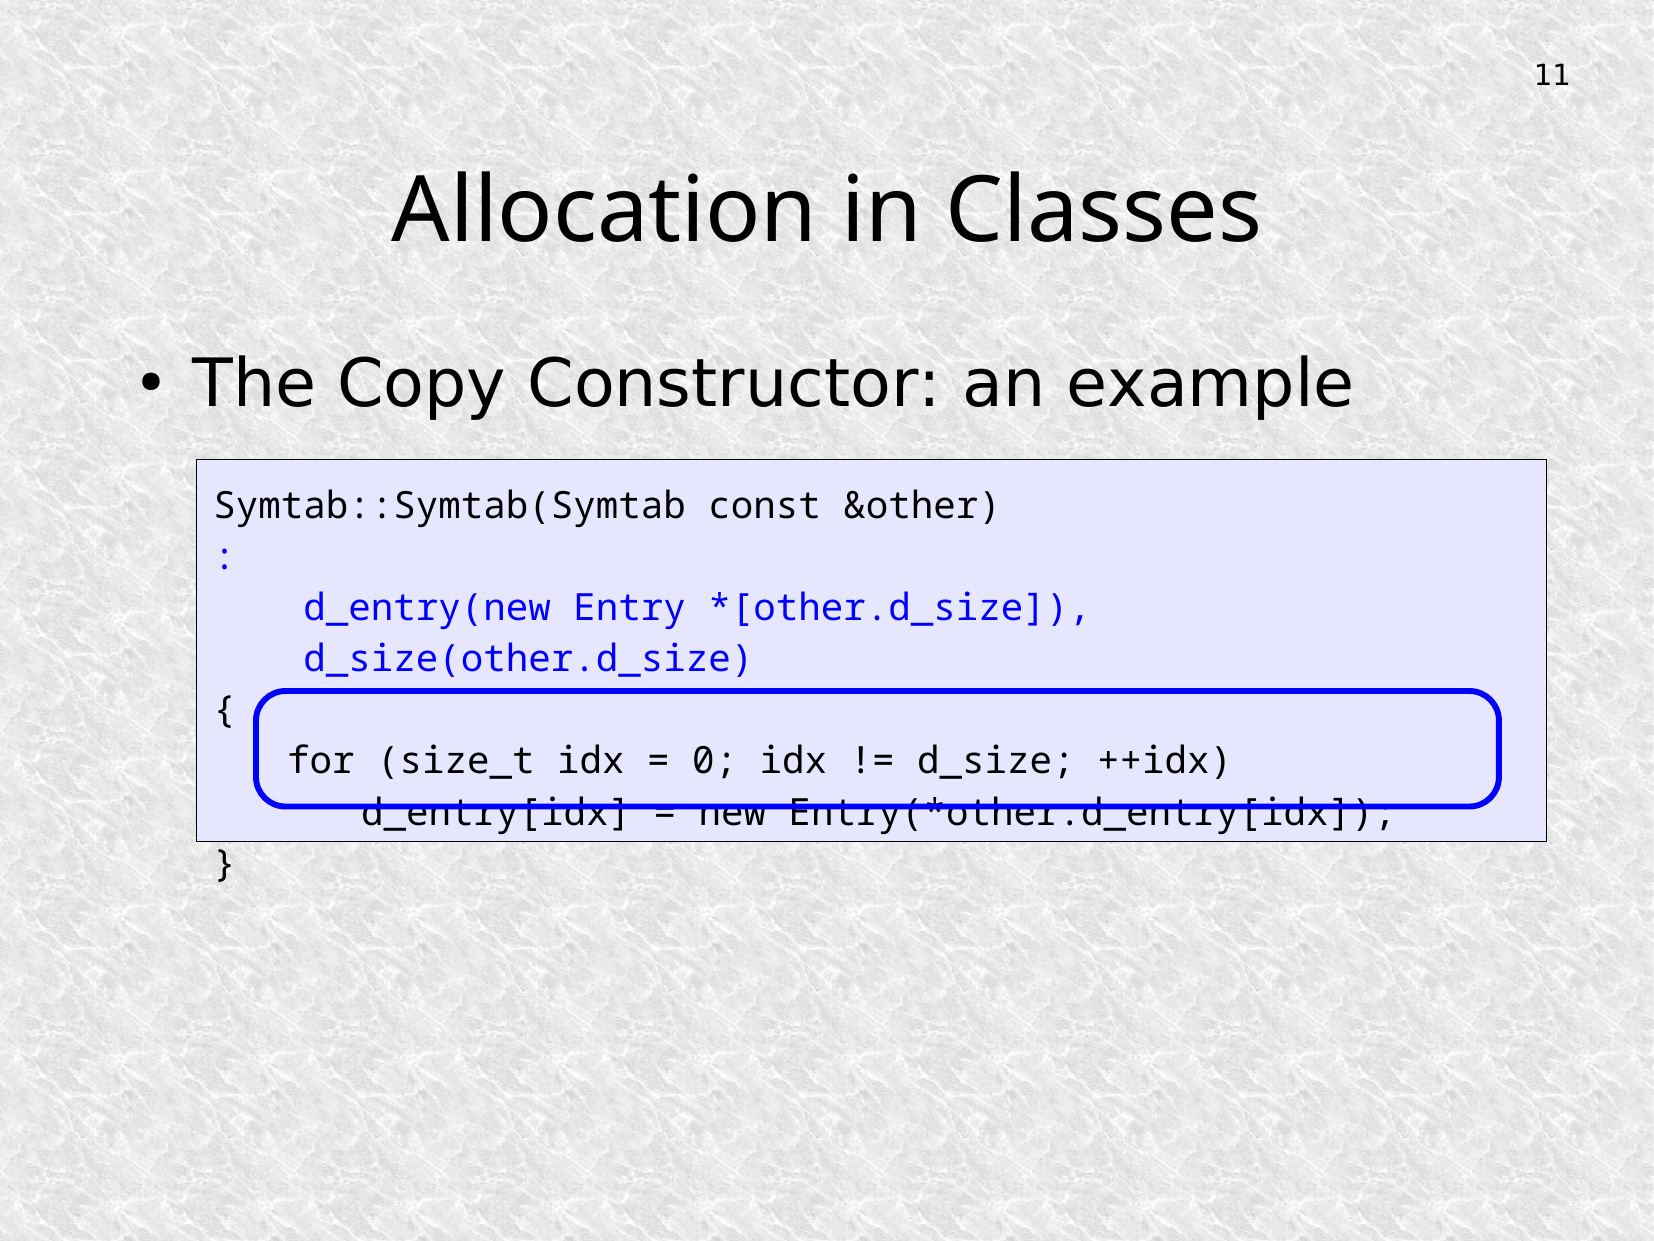

11
# Allocation in Classes
The Copy Constructor: an example
Symtab::Symtab(Symtab const &other)
:
 d_entry(new Entry *[other.d_size]),
 d_size(other.d_size)
{
	for (size_t idx = 0; idx != d_size; ++idx)
		d_entry[idx] = new Entry(*other.d_entry[idx]);
}